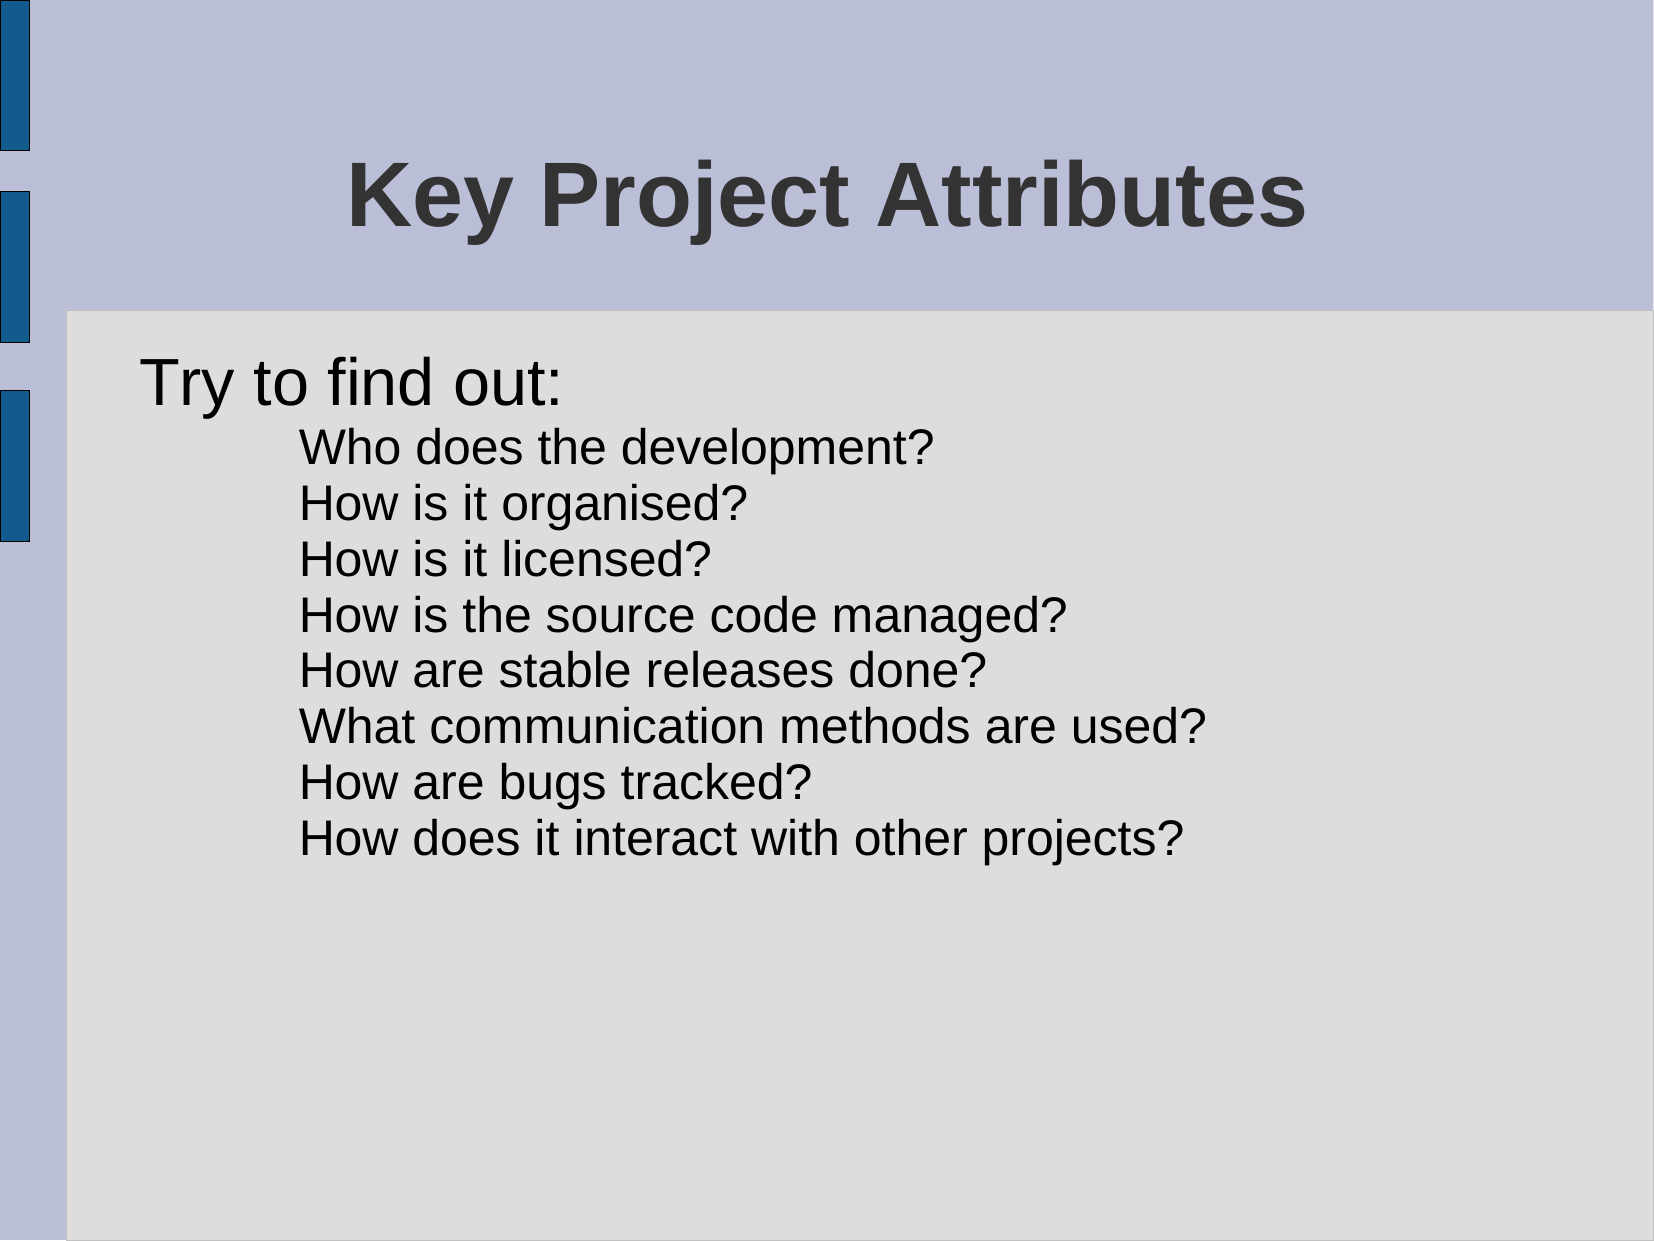

# Key Project Attributes
Try to find out:
Who does the development?
How is it organised?
How is it licensed?
How is the source code managed?
How are stable releases done?
What communication methods are used?
How are bugs tracked?
How does it interact with other projects?